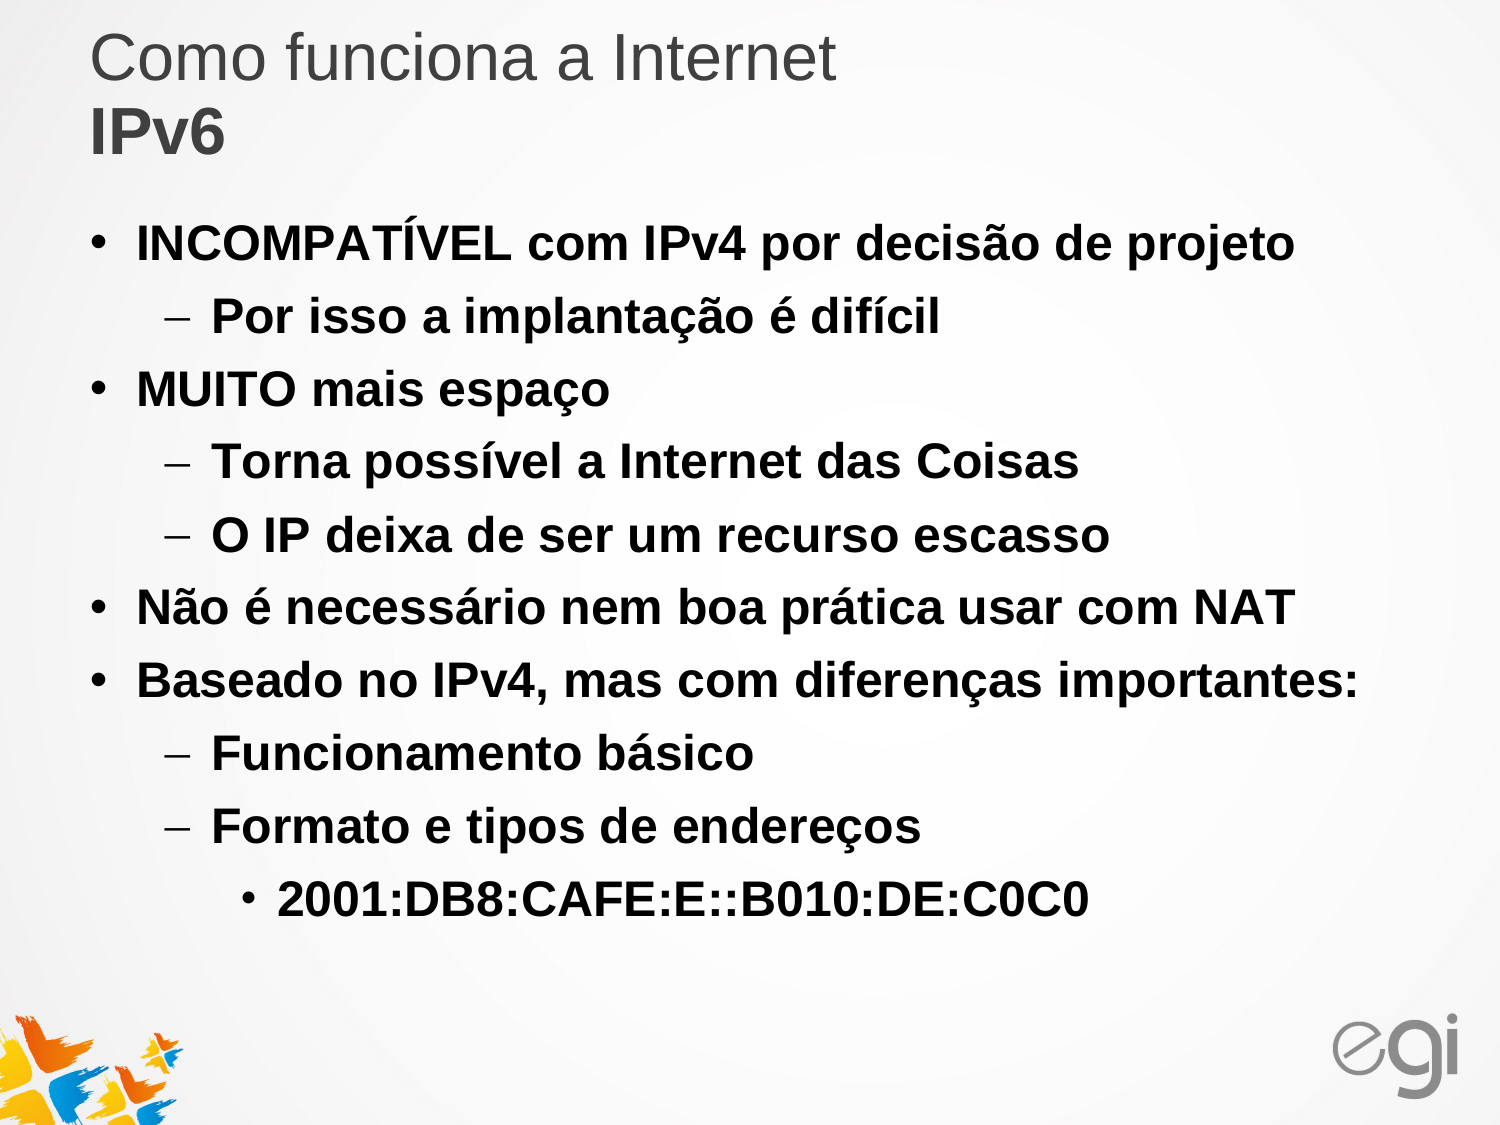

Como funciona a Internet
IPv6
INCOMPATÍVEL com IPv4 por decisão de projeto
Por isso a implantação é difícil
MUITO mais espaço
Torna possível a Internet das Coisas
O IP deixa de ser um recurso escasso
Não é necessário nem boa prática usar com NAT
Baseado no IPv4, mas com diferenças importantes:
Funcionamento básico
Formato e tipos de endereços
2001:DB8:CAFE:E::B010:DE:C0C0